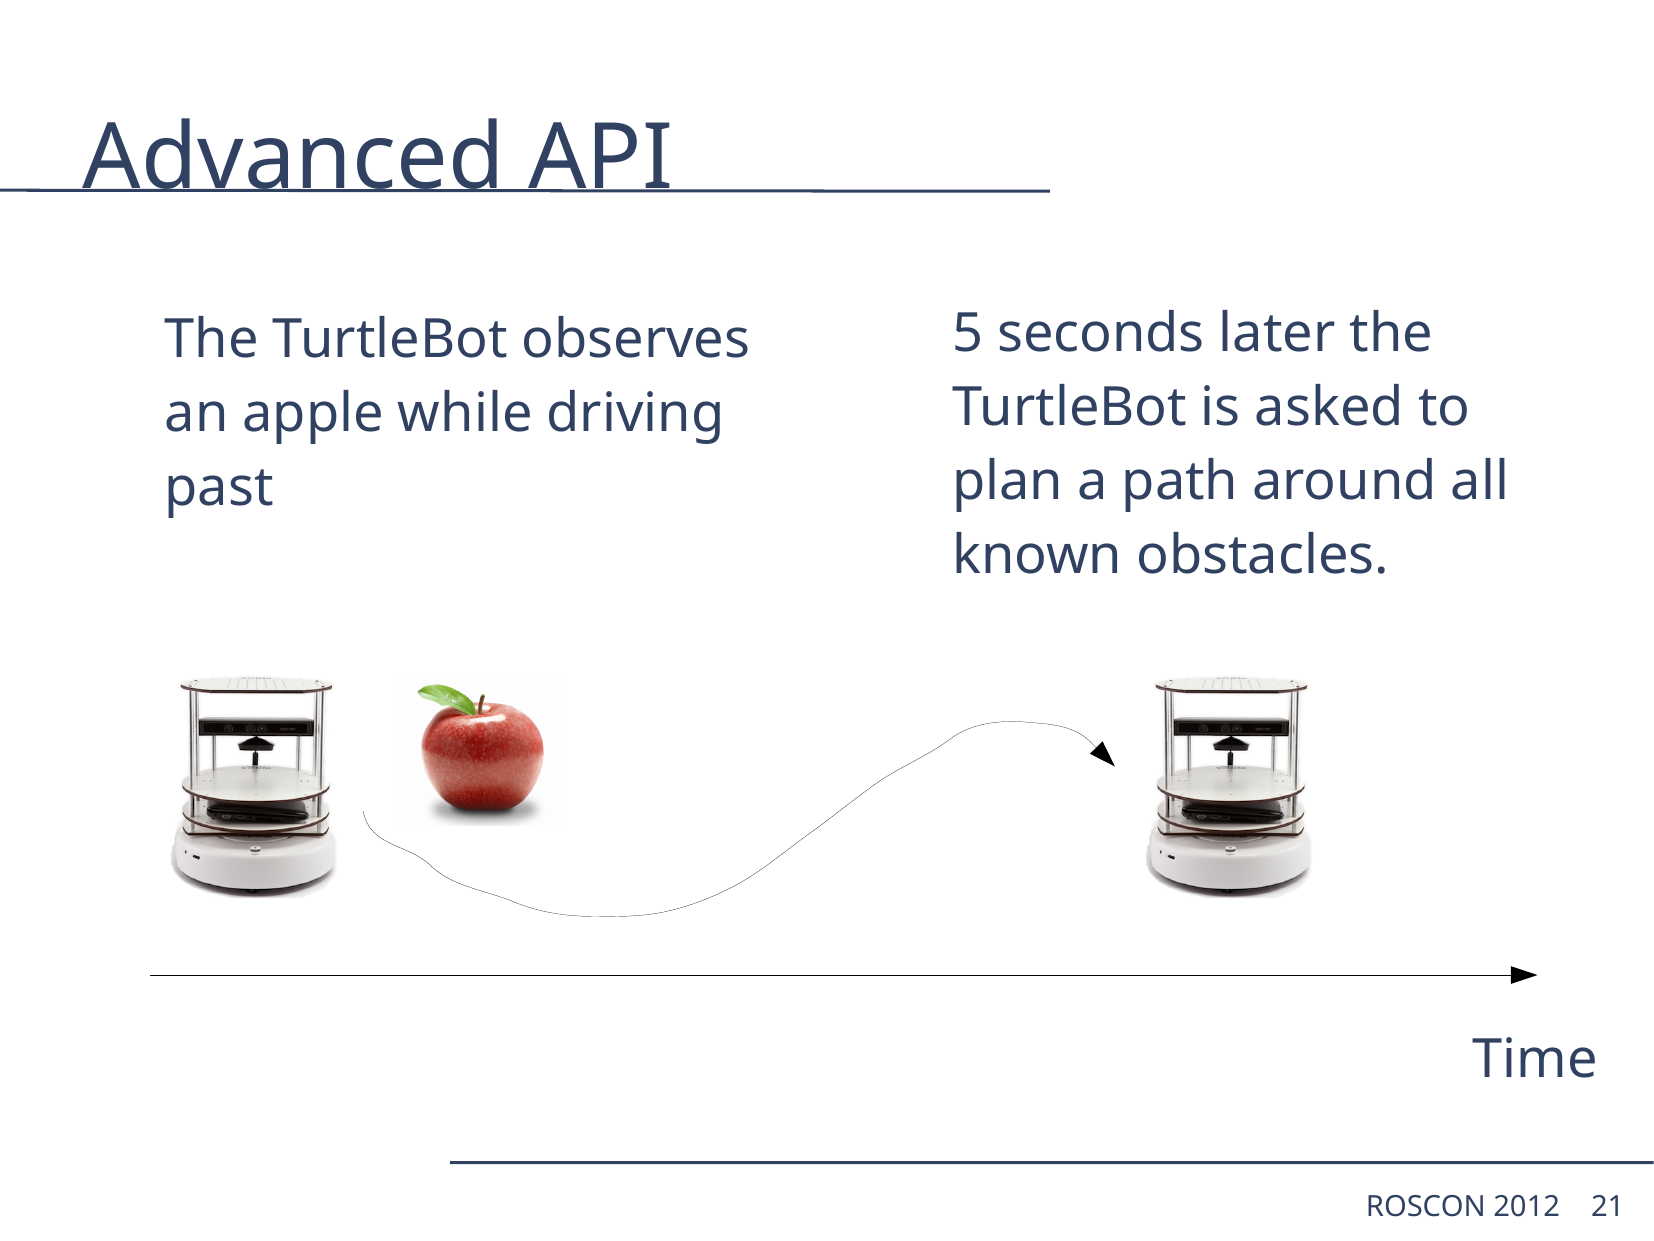

# Advanced API
5 seconds later the TurtleBot is asked to plan a path around all known obstacles.
The TurtleBot observes an apple while driving past
Time